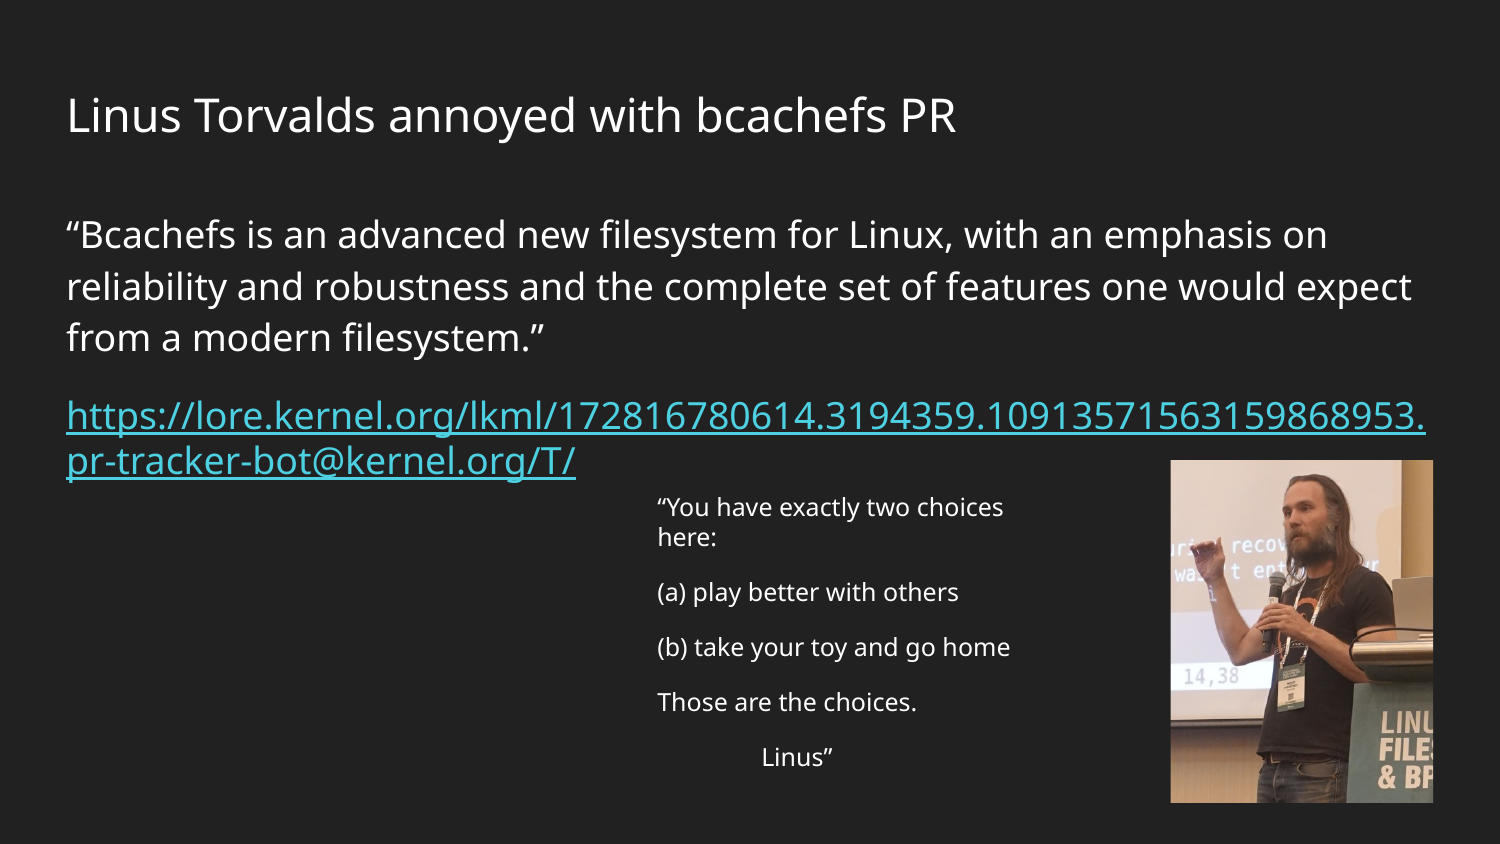

# Linus Torvalds annoyed with bcachefs PR
“Bcachefs is an advanced new filesystem for Linux, with an emphasis on reliability and robustness and the complete set of features one would expect from a modern filesystem.”
https://lore.kernel.org/lkml/172816780614.3194359.10913571563159868953.pr-tracker-bot@kernel.org/T/
“You have exactly two choices here:
(a) play better with others
(b) take your toy and go home
Those are the choices.
 Linus”